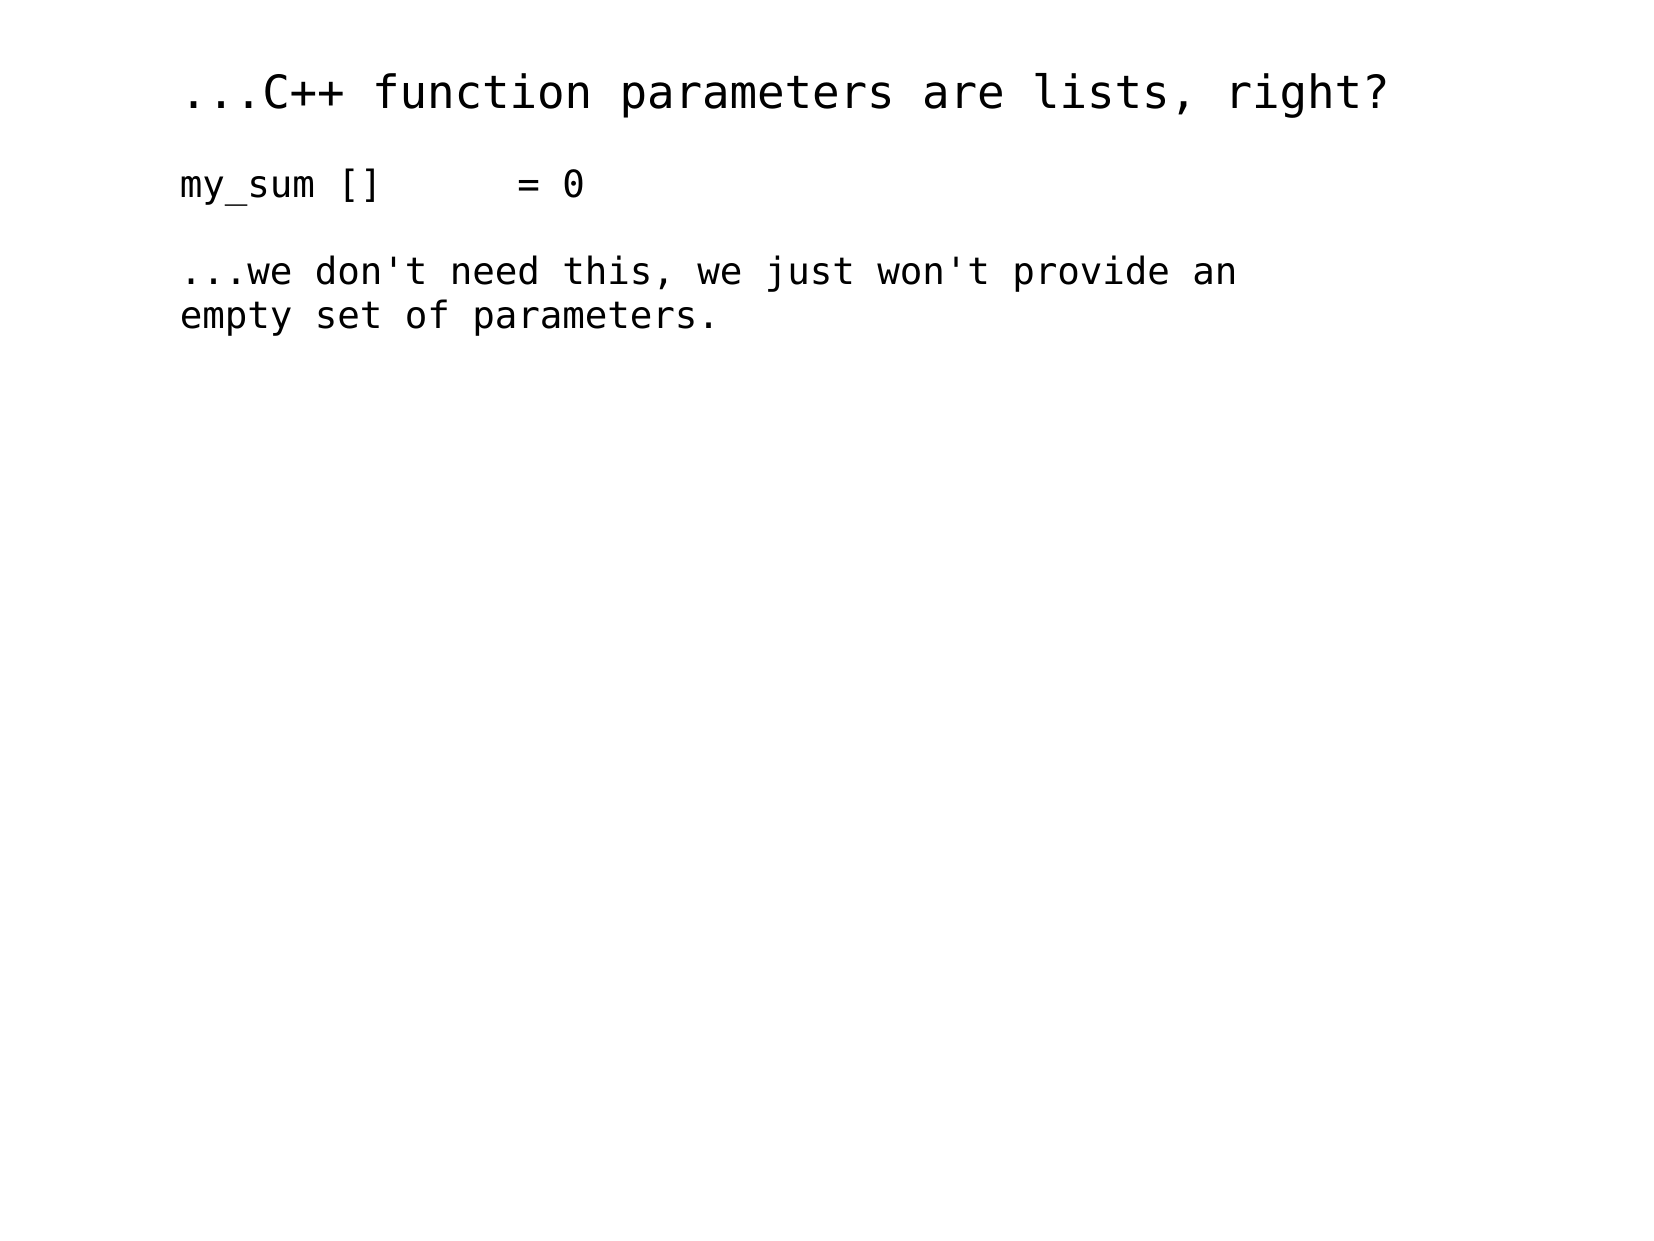

...C++ function parameters are lists, right?
my_sum [] = 0
...we don't need this, we just won't provide an
empty set of parameters.